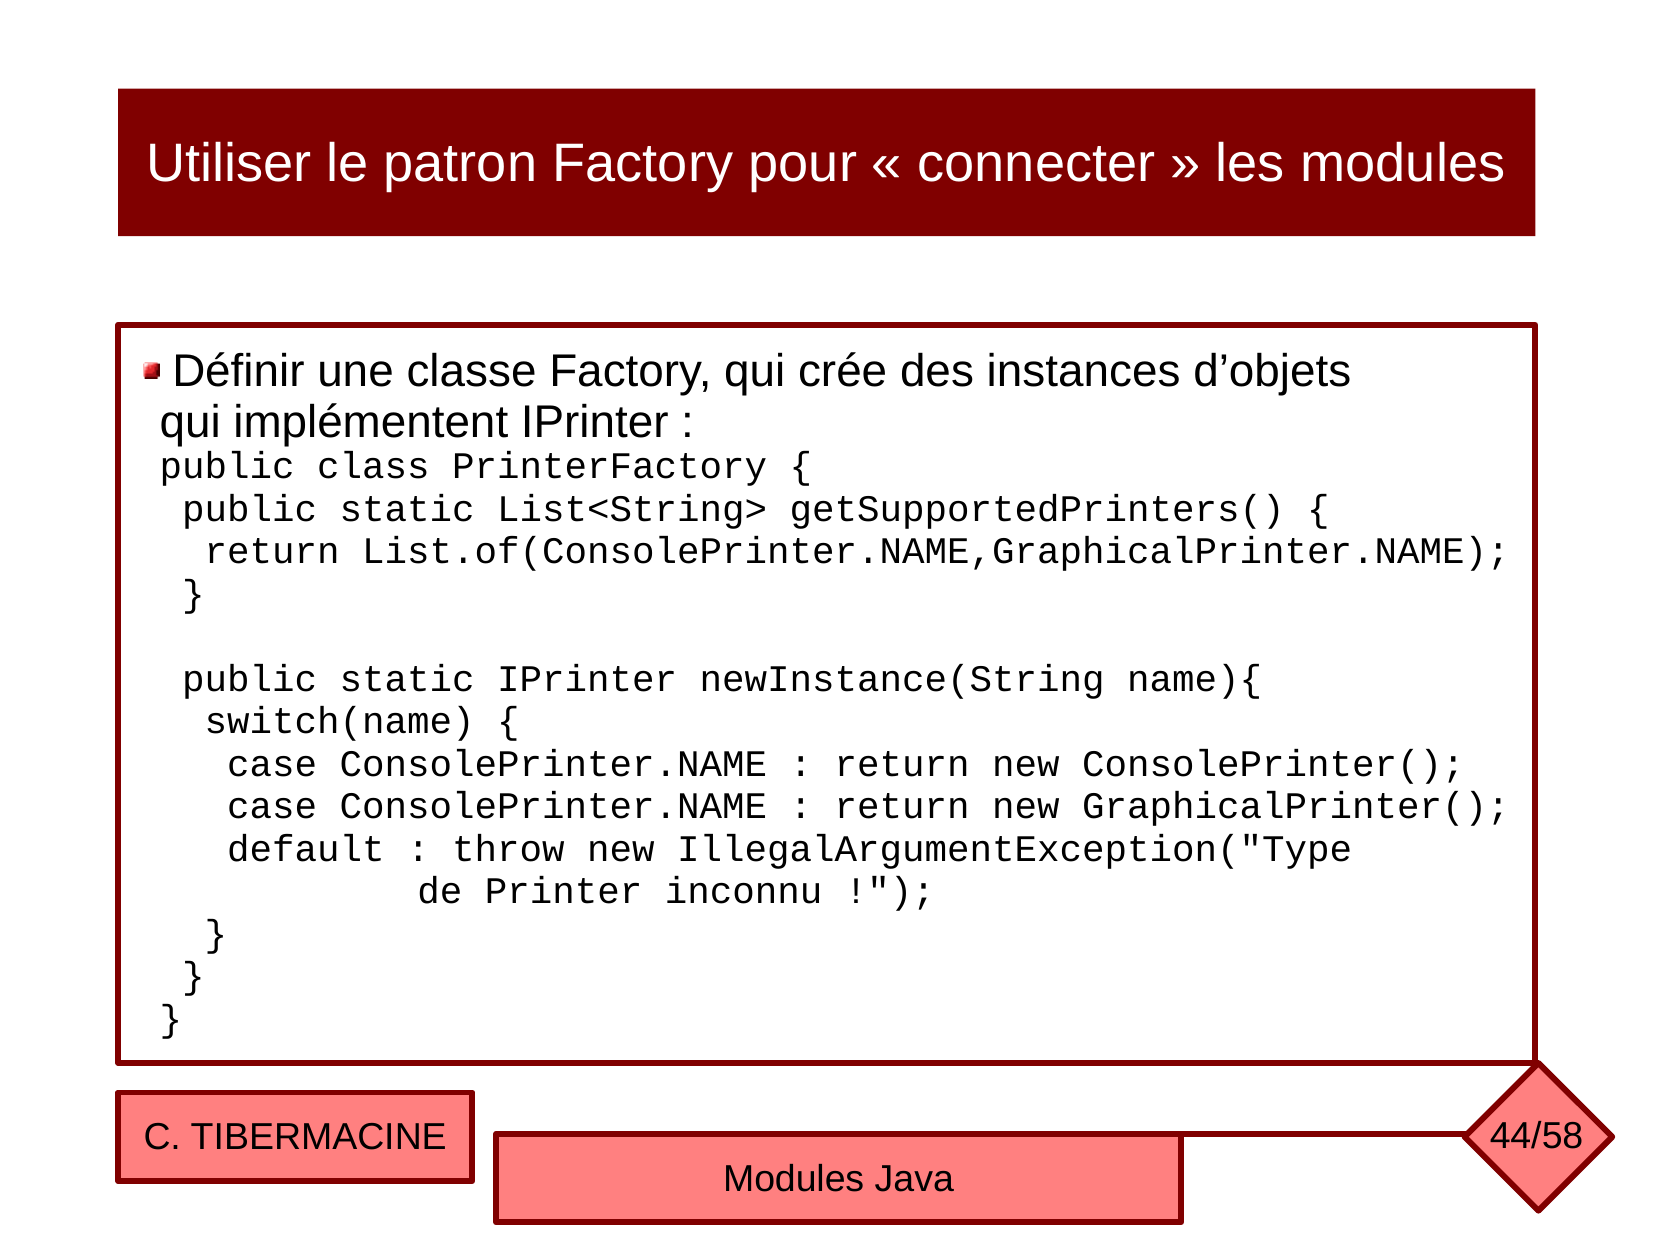

Utiliser le patron Factory pour « connecter » les modules
 Définir une classe Factory, qui crée des instances d’objets
qui implémentent IPrinter :
public class PrinterFactory {
 public static List<String> getSupportedPrinters() {
 return List.of(ConsolePrinter.NAME,GraphicalPrinter.NAME);
 }
 public static IPrinter newInstance(String name){
 switch(name) {
 case ConsolePrinter.NAME : return new ConsolePrinter();
 case ConsolePrinter.NAME : return new GraphicalPrinter();
 default : throw new IllegalArgumentException("Type
 de Printer inconnu !");
 }
 }
}
C. TIBERMACINE
Modules Java